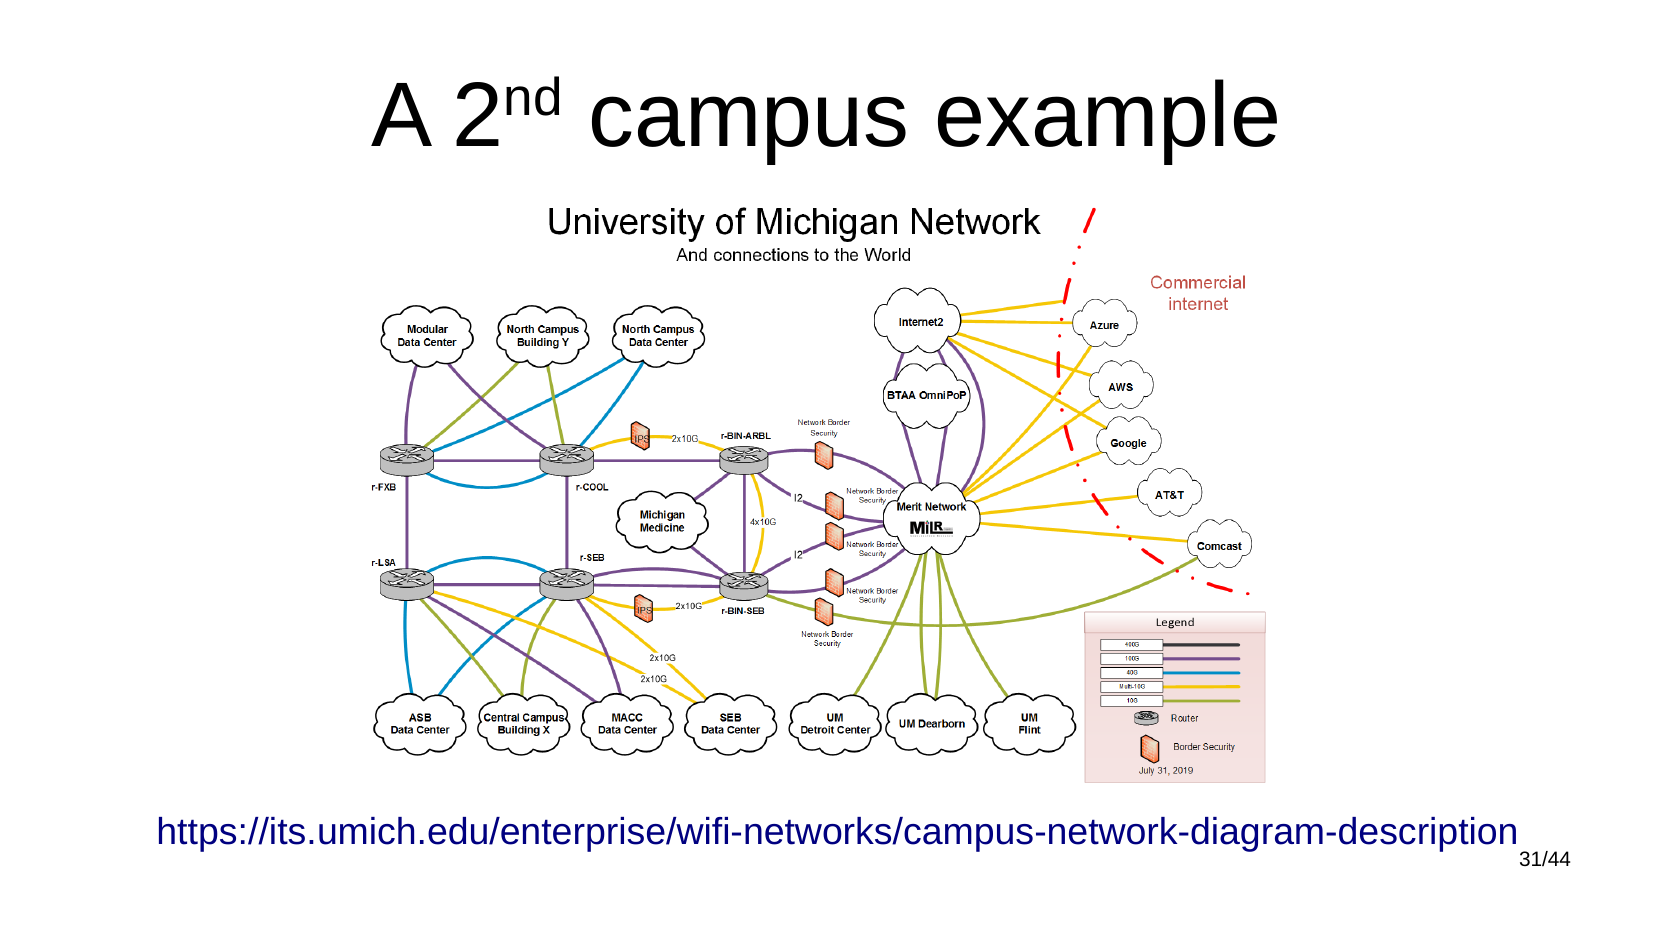

# A 2nd campus example
https://its.umich.edu/enterprise/wifi-networks/campus-network-diagram-description
31